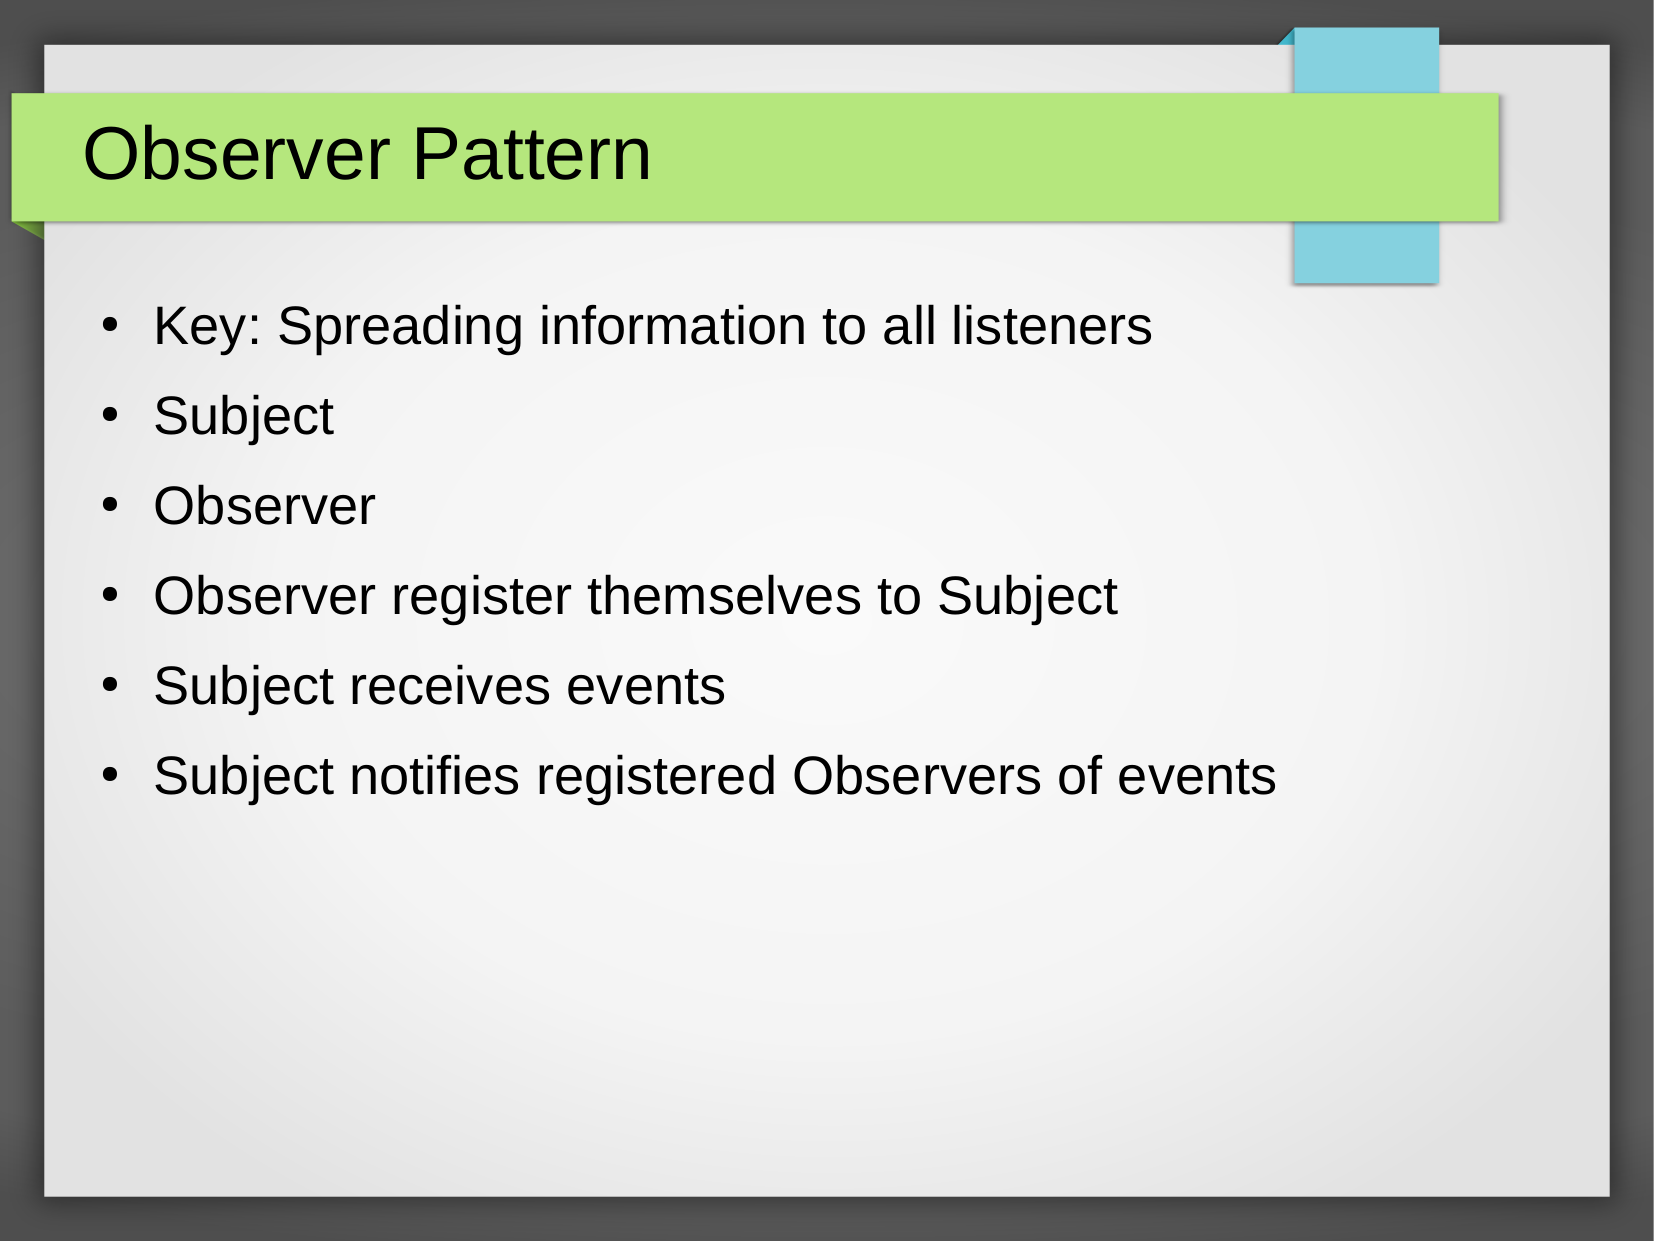

# Observer Pattern
Key: Spreading information to all listeners
Subject
Observer
Observer register themselves to Subject
Subject receives events
Subject notifies registered Observers of events